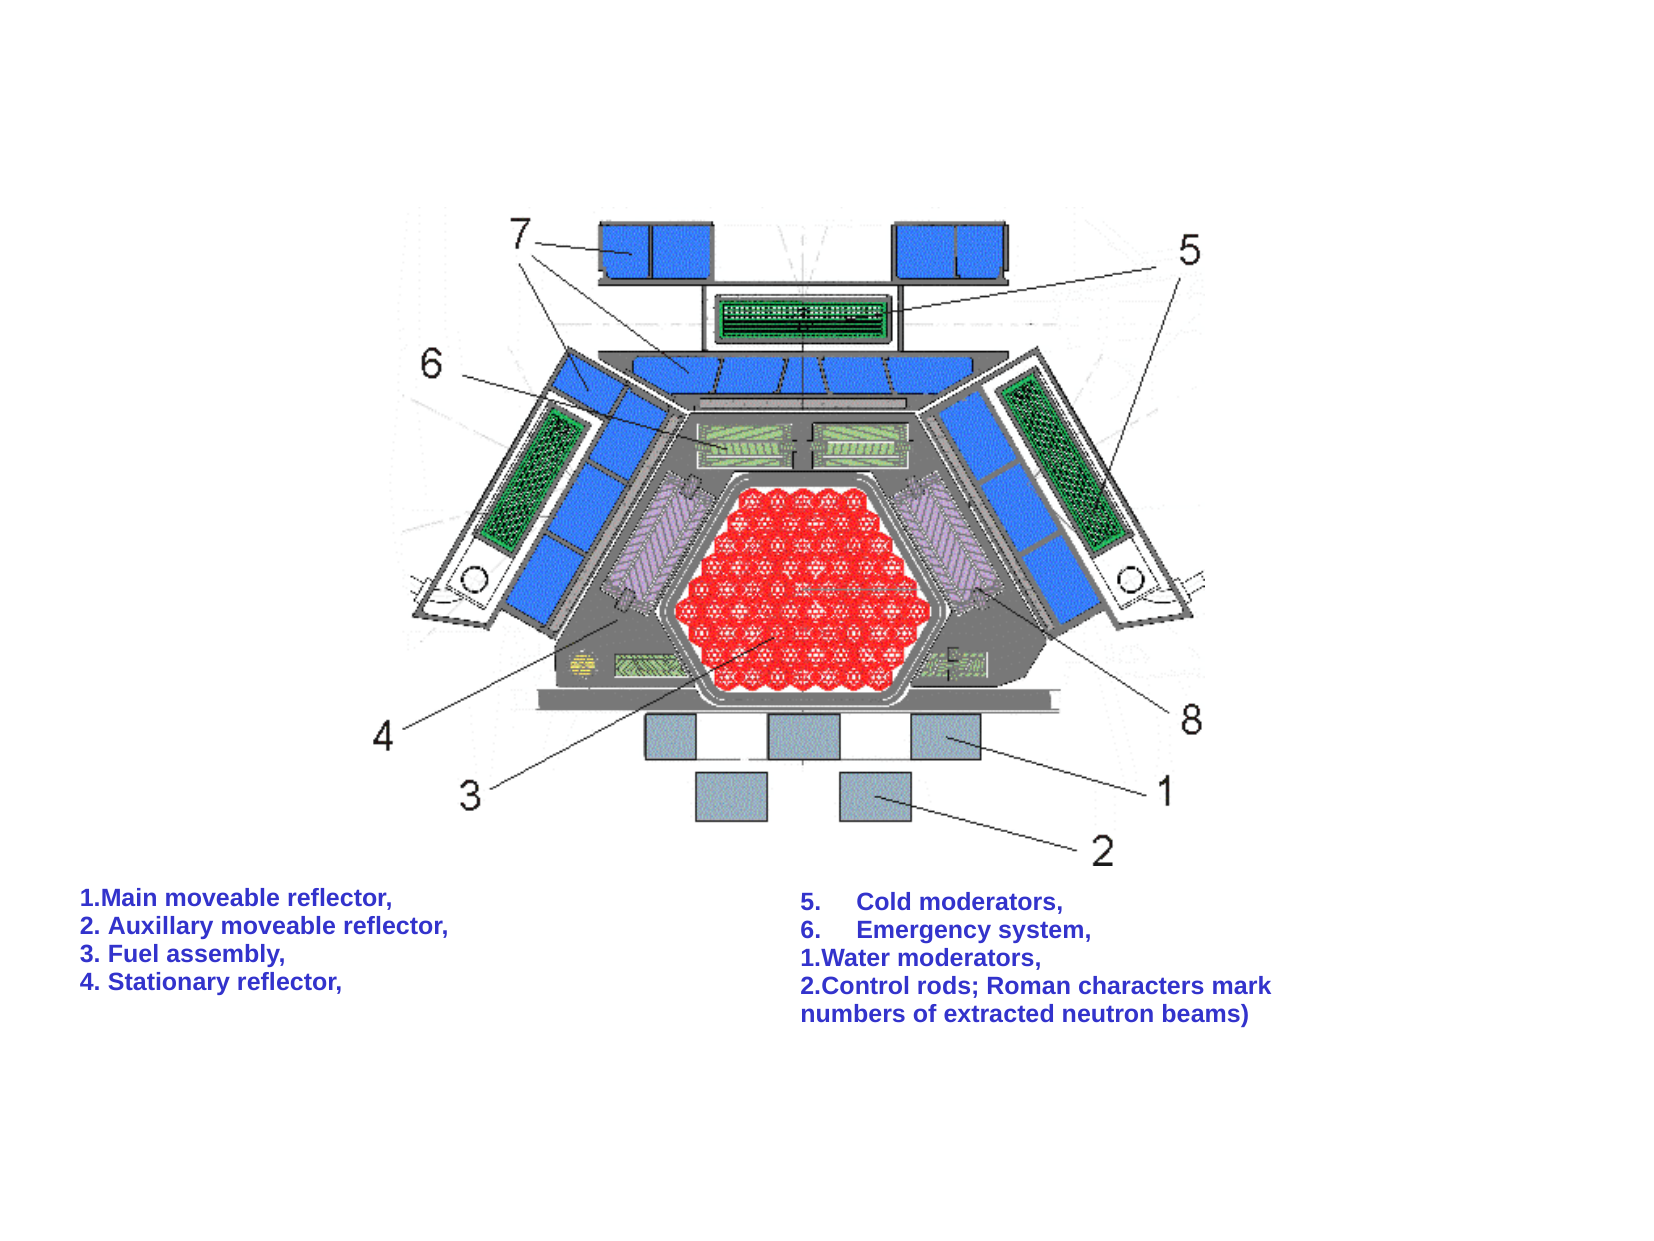

5. Cold moderators,
6. Emergency system,
Water moderators,
Control rods; Roman characters mark numbers of extracted neutron beams)
Main moveable reflector,
 Auxillary moveable reflector,
 Fuel assembly,
 Stationary reflector,